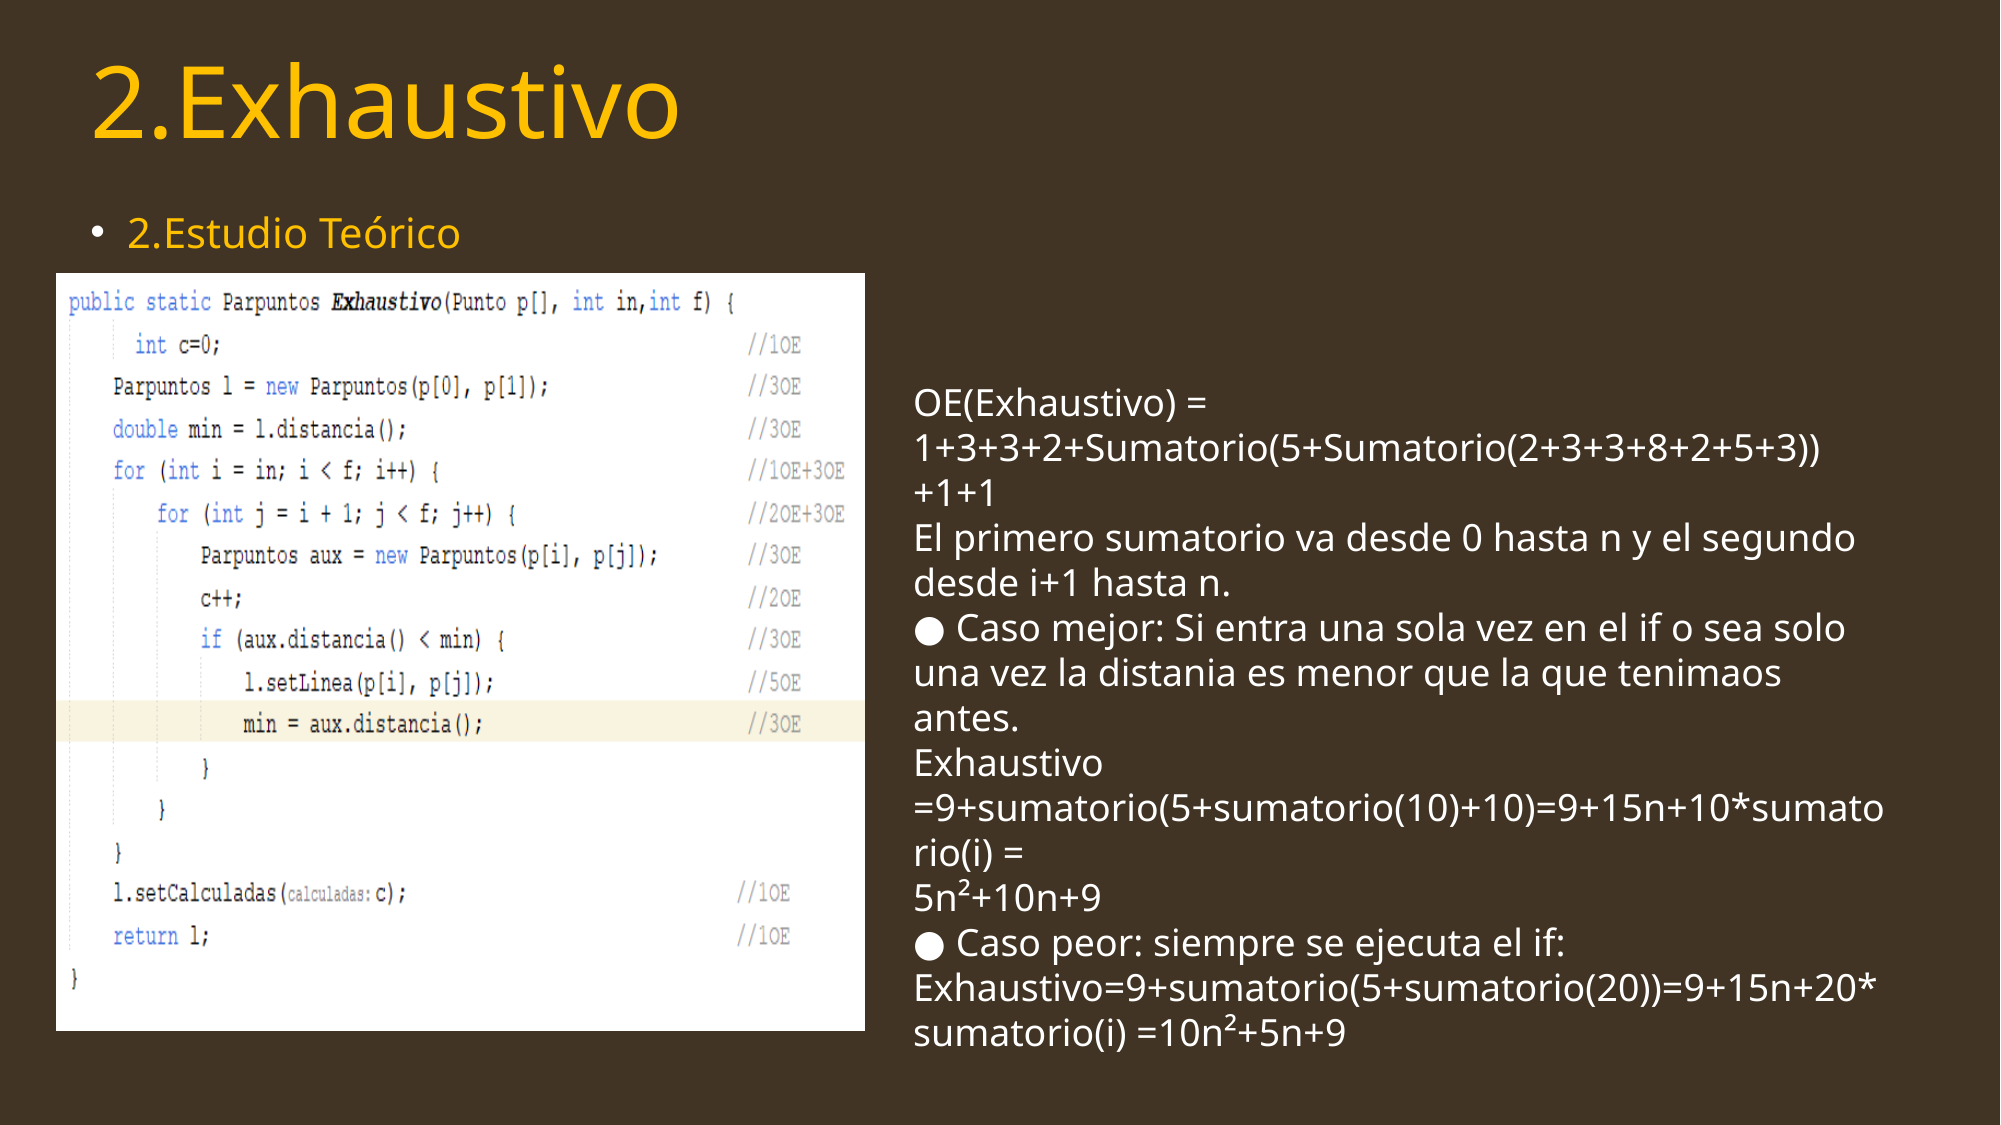

# 2.Exhaustivo
2.Estudio Teórico
OE(Exhaustivo) = 1+3+3+2+Sumatorio(5+Sumatorio(2+3+3+8+2+5+3))+1+1
El primero sumatorio va desde 0 hasta n y el segundo desde i+1 hasta n.
● Caso mejor: Si entra una sola vez en el if o sea solo una vez la distania es menor que la que tenimaos antes.
Exhaustivo =9+sumatorio(5+sumatorio(10)+10)=9+15n+10*sumatorio(i) =
5n²+10n+9
● Caso peor: siempre se ejecuta el if:
Exhaustivo=9+sumatorio(5+sumatorio(20))=9+15n+20*sumatorio(i) =10n²+5n+9